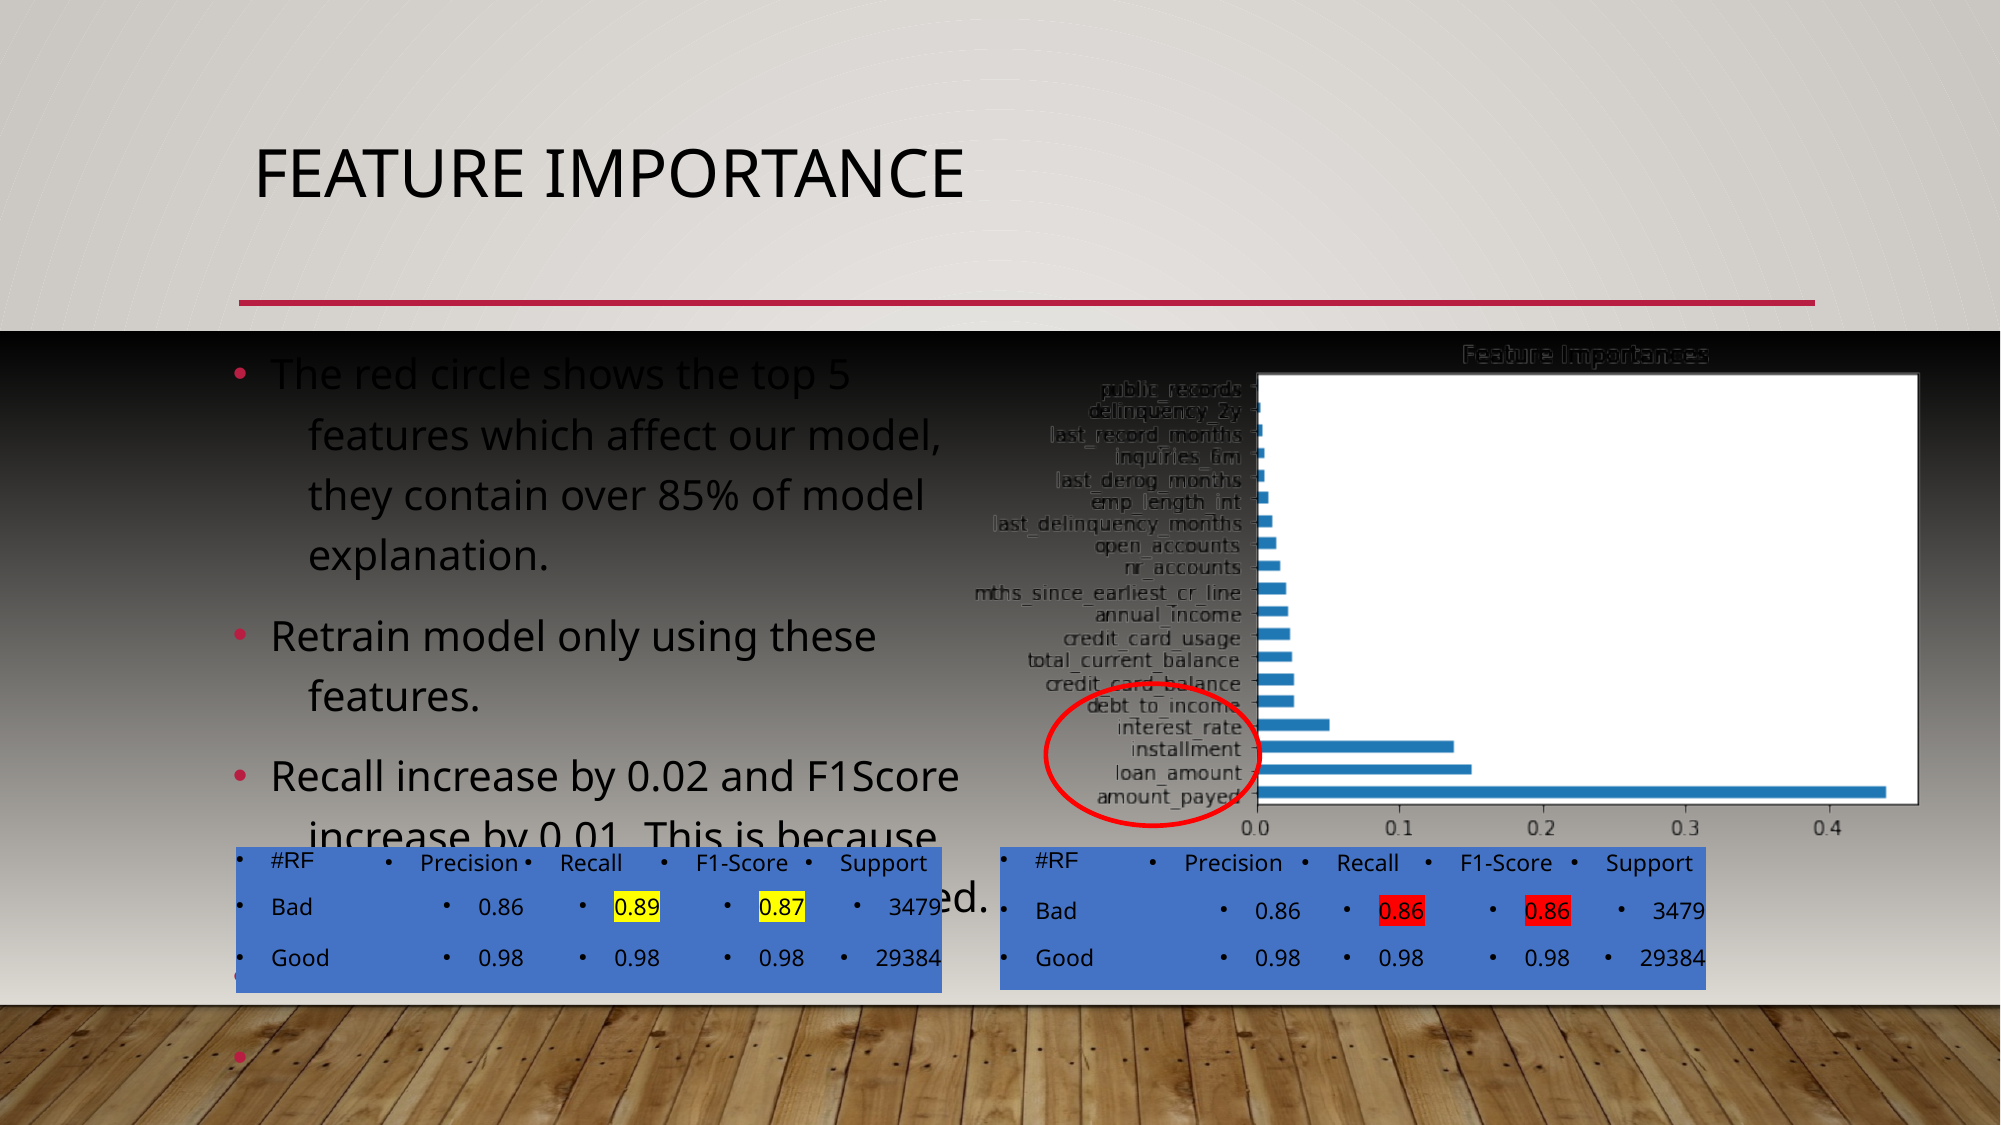

# Feature importance
The red circle shows the top 5 features which affect our model, they contain over 85% of model explanation.
Retrain model only using these features.
Recall increase by 0.02 and F1Score increase by 0.01. This is because random noise have been removed.
| #RF | Precision | Recall | F1-Score | Support |
| --- | --- | --- | --- | --- |
| Bad | 0.86 | 0.89 | 0.87 | 3479 |
| Good | 0.98 | 0.98 | 0.98 | 29384 |
| #RF | Precision | Recall | F1-Score | Support |
| --- | --- | --- | --- | --- |
| Bad | 0.86 | 0.86 | 0.86 | 3479 |
| Good | 0.98 | 0.98 | 0.98 | 29384 |